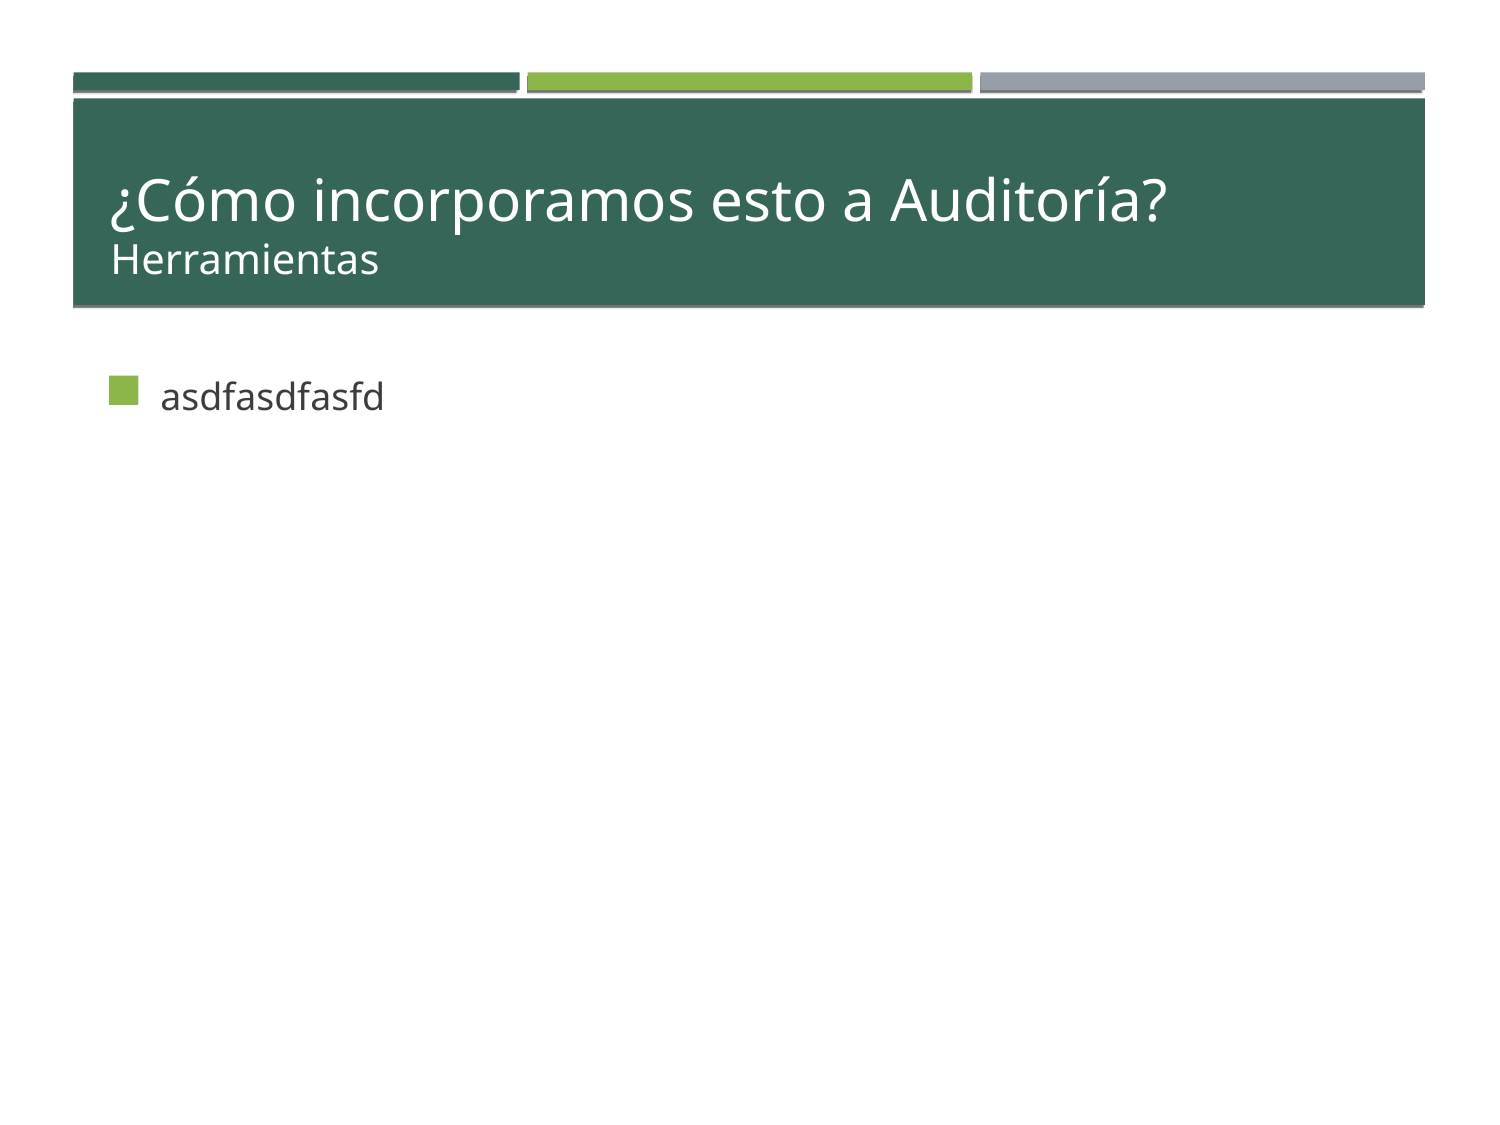

# ¿Cómo incorporamos esto a Auditoría? Herramientas
asdfasdfasfd